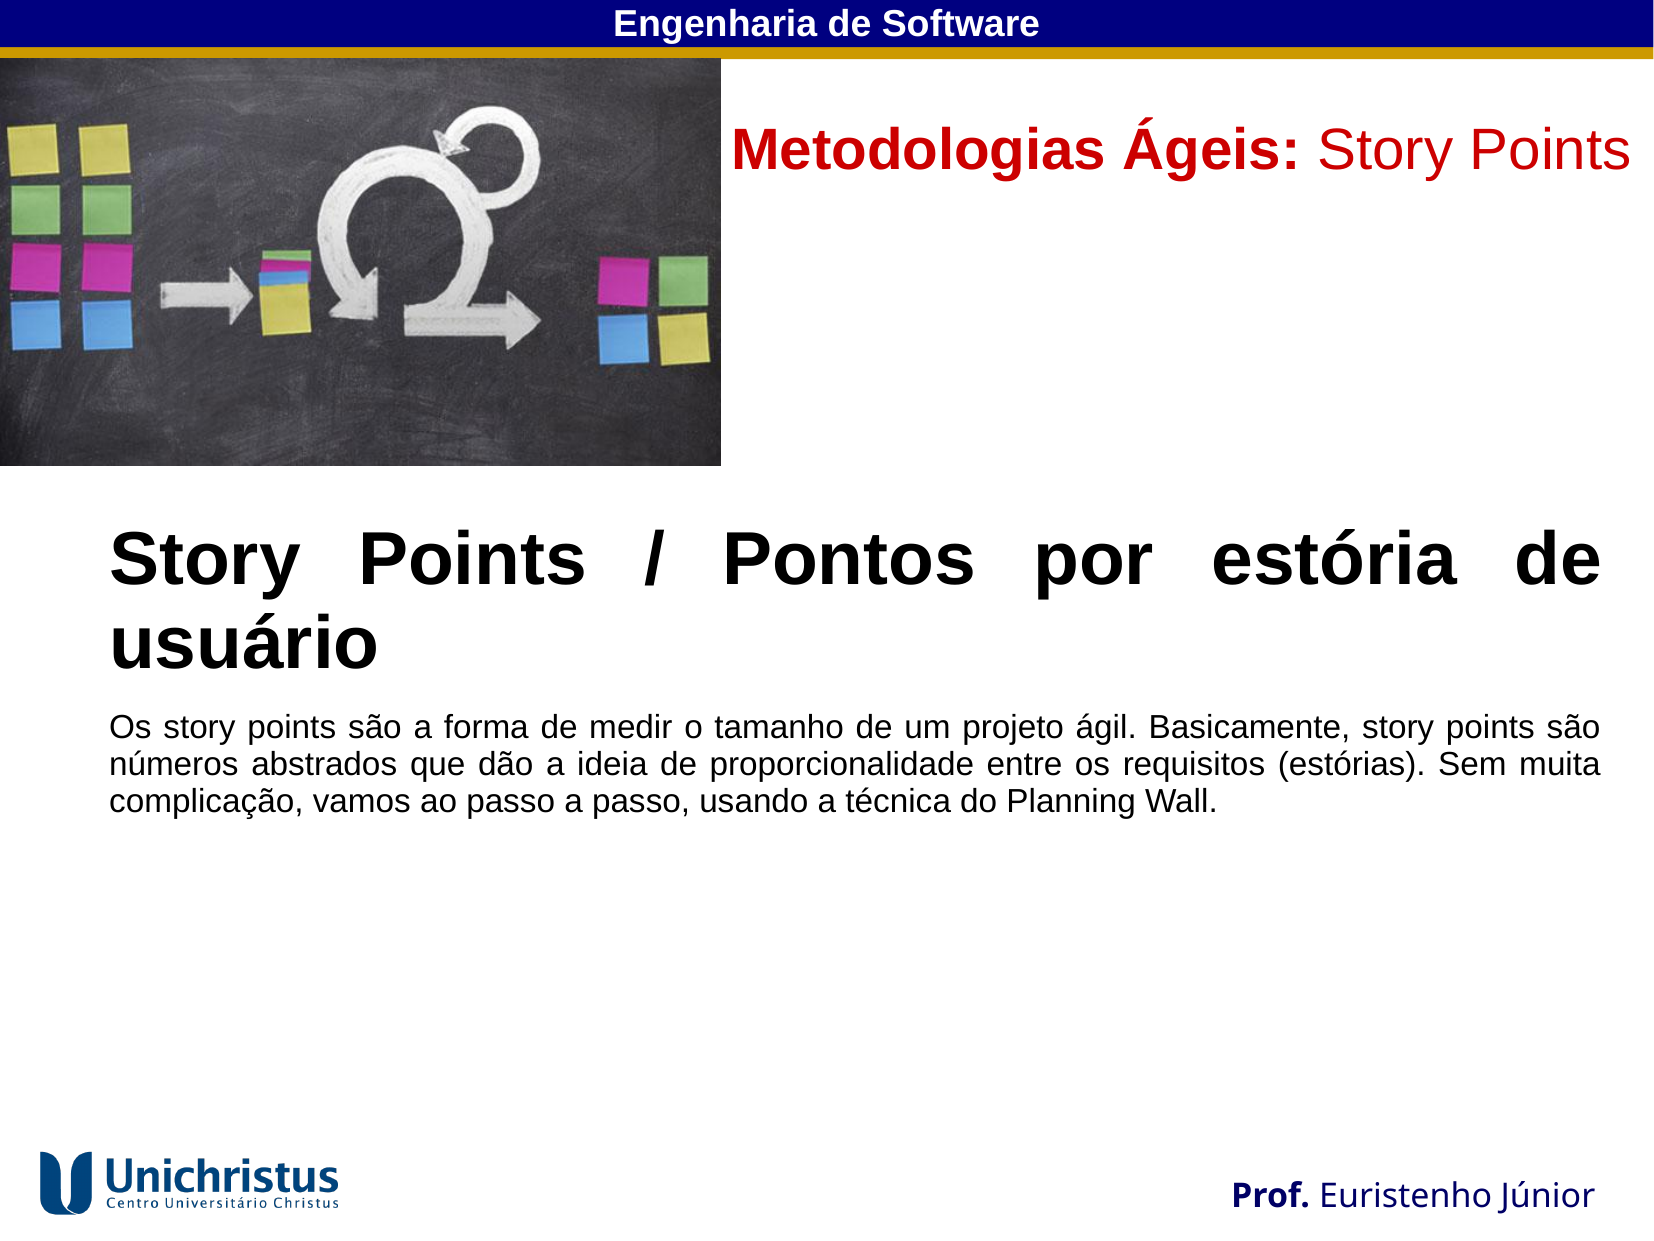

Engenharia de Software
Metodologias Ágeis: Story Points
Story Points / Pontos por estória de usuário
Os story points são a forma de medir o tamanho de um projeto ágil. Basicamente, story points são números abstrados que dão a ideia de proporcionalidade entre os requisitos (estórias). Sem muita complicação, vamos ao passo a passo, usando a técnica do Planning Wall.
Prof. Euristenho Júnior